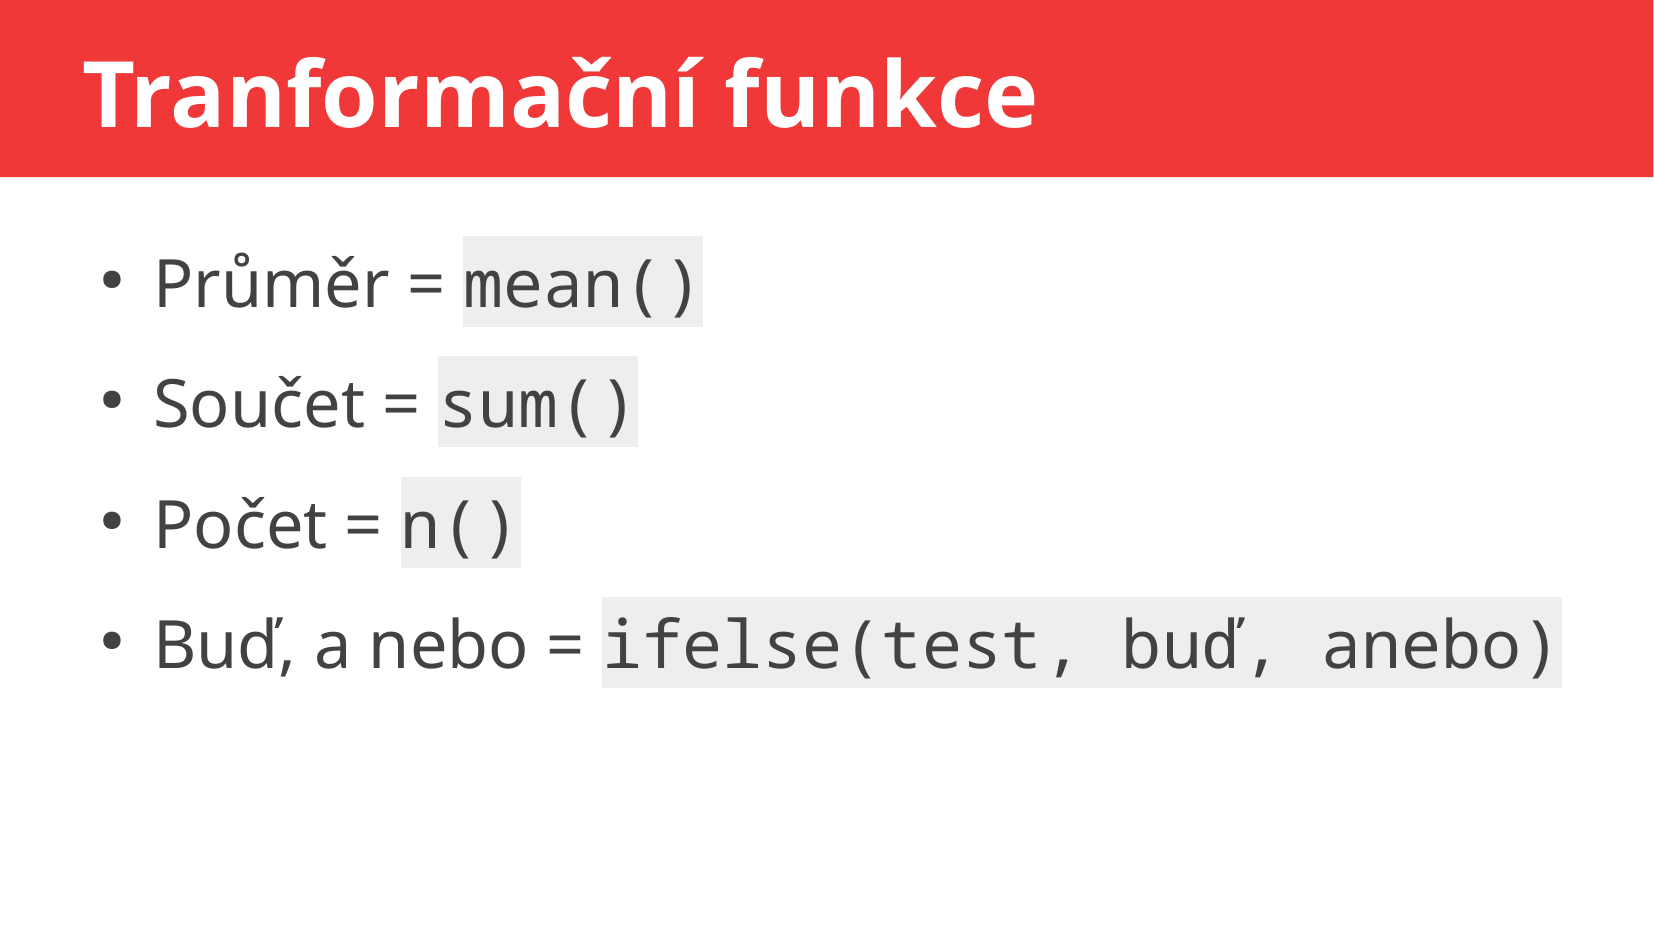

# Tranformační funkce
Průměr = mean()
Součet = sum()
Počet = n()
Buď, a nebo = ifelse(test, buď, anebo)